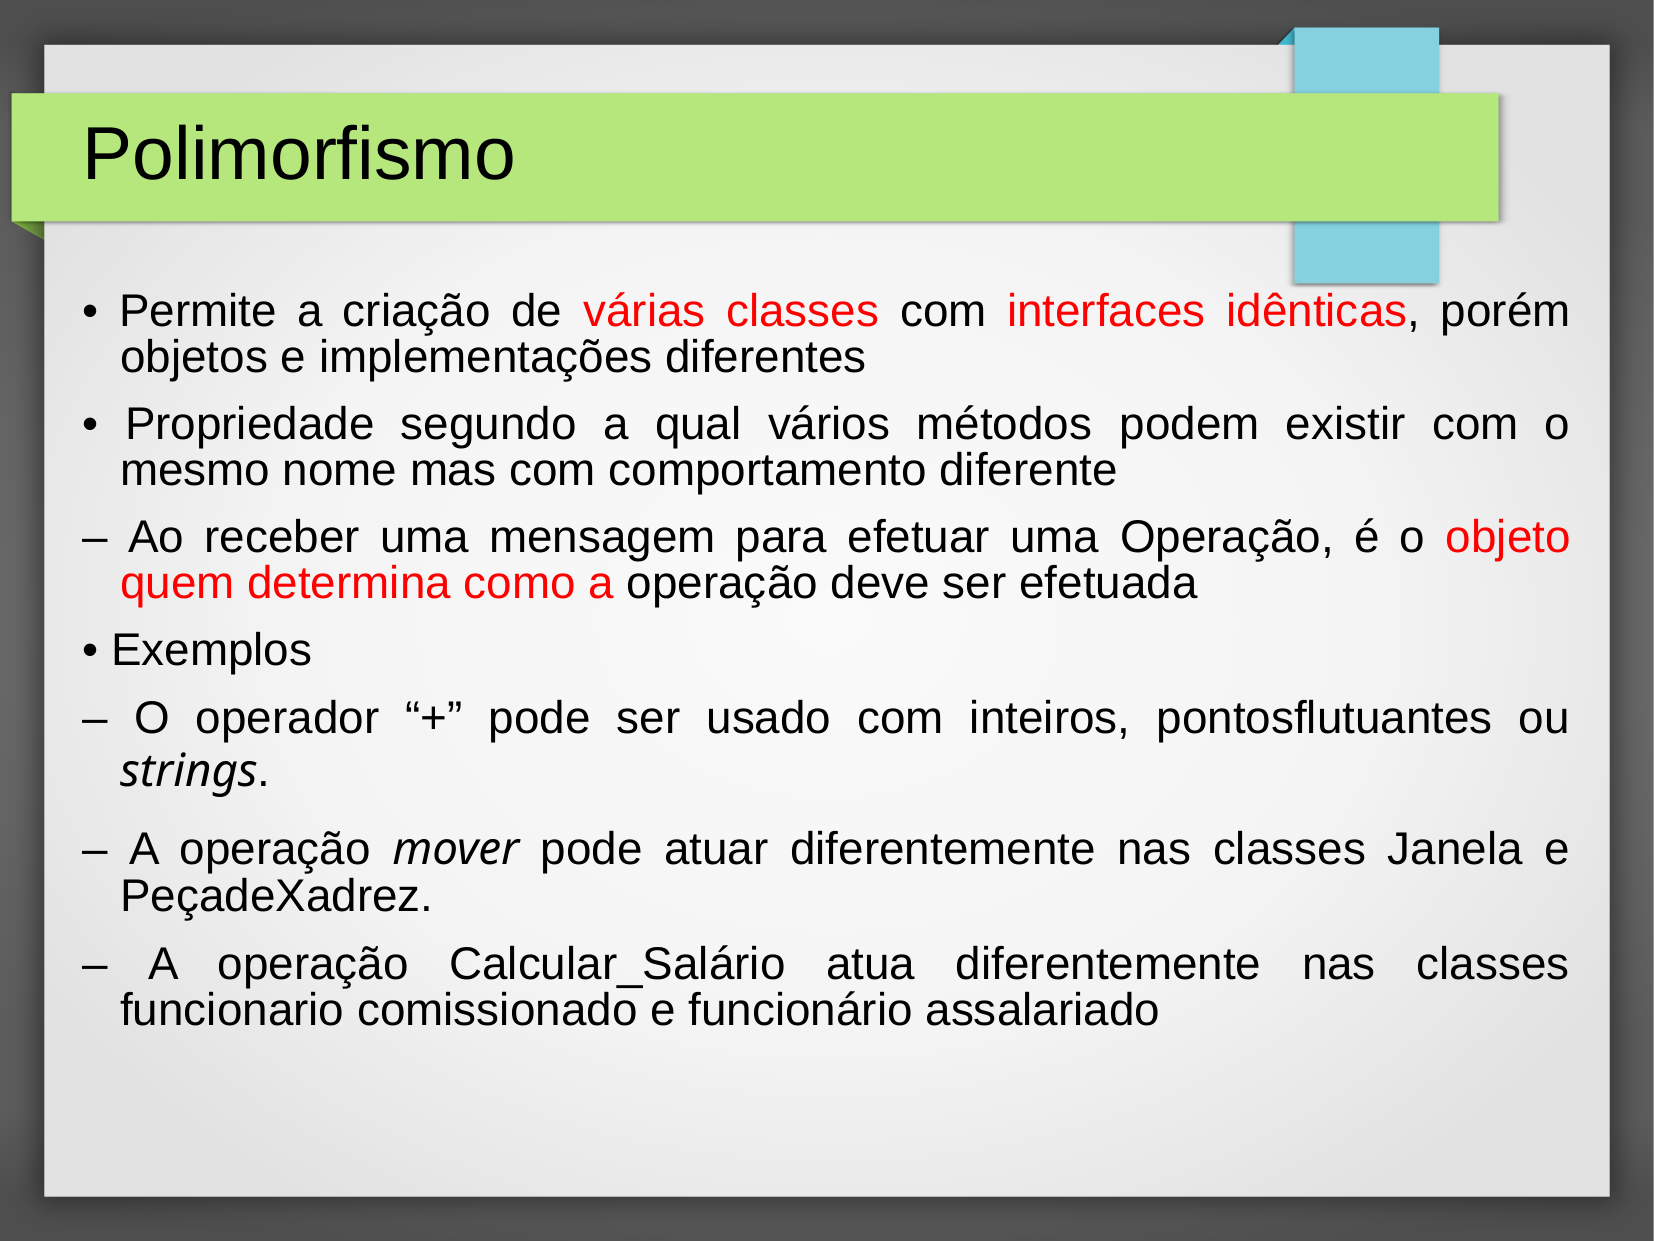

# Polimorfismo
• Permite a criação de várias classes com interfaces idênticas, porém objetos e implementações diferentes
• Propriedade segundo a qual vários métodos podem existir com o mesmo nome mas com comportamento diferente
– Ao receber uma mensagem para efetuar uma Operação, é o objeto quem determina como a operação deve ser efetuada
• Exemplos
– O operador “+” pode ser usado com inteiros, pontosflutuantes ou strings.
– A operação mover pode atuar diferentemente nas classes Janela e PeçadeXadrez.
– A operação Calcular_Salário atua diferentemente nas classes funcionario comissionado e funcionário assalariado